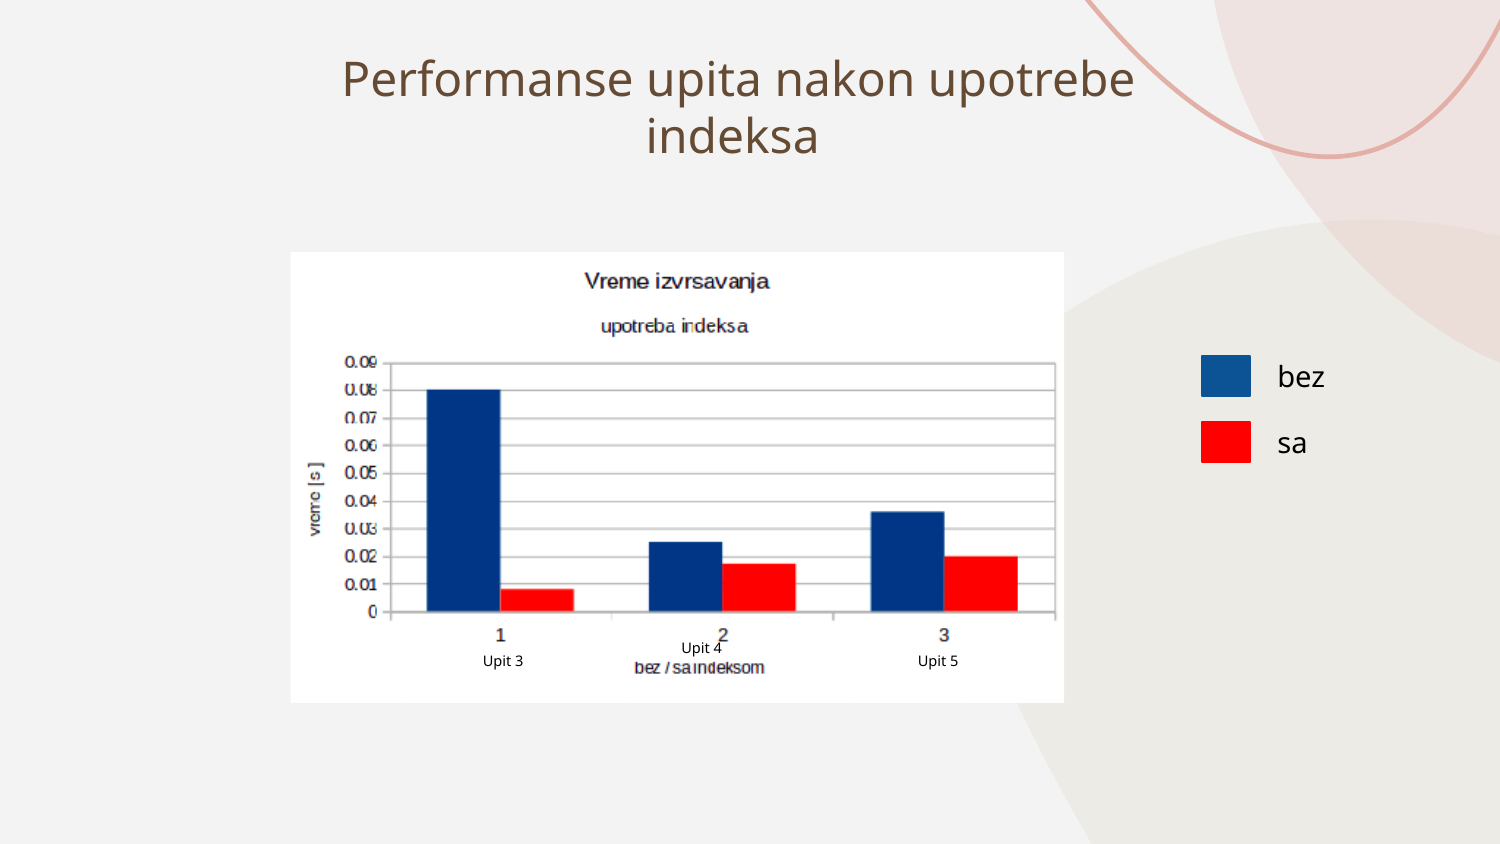

Performanse upita nakon upotrebe indeksa
bez
sa
Upit 4
Upit 3
Upit 5